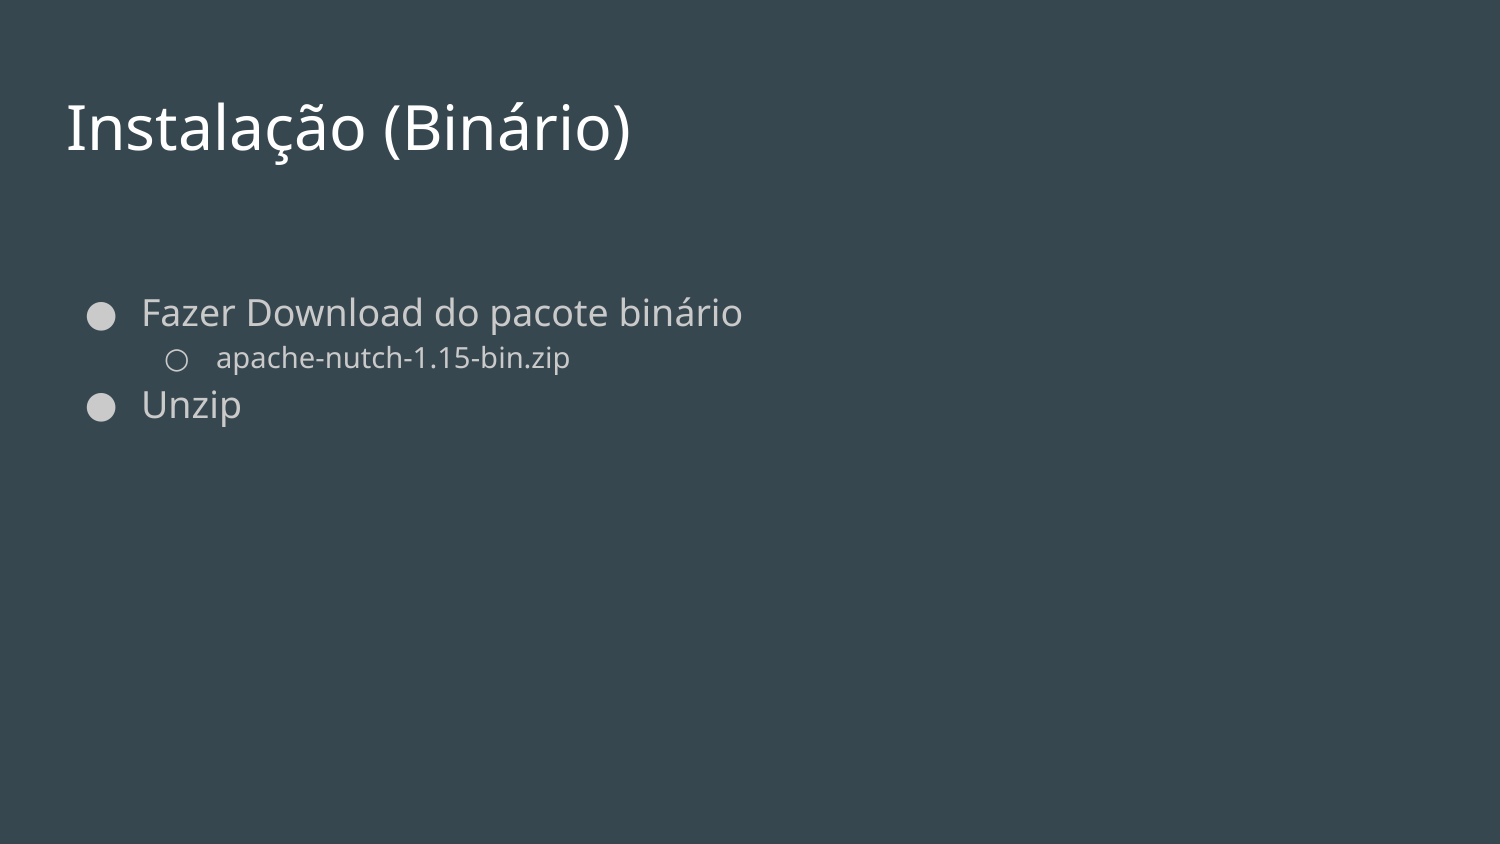

# Instalação (Binário)
Fazer Download do pacote binário
apache-nutch-1.15-bin.zip
Unzip